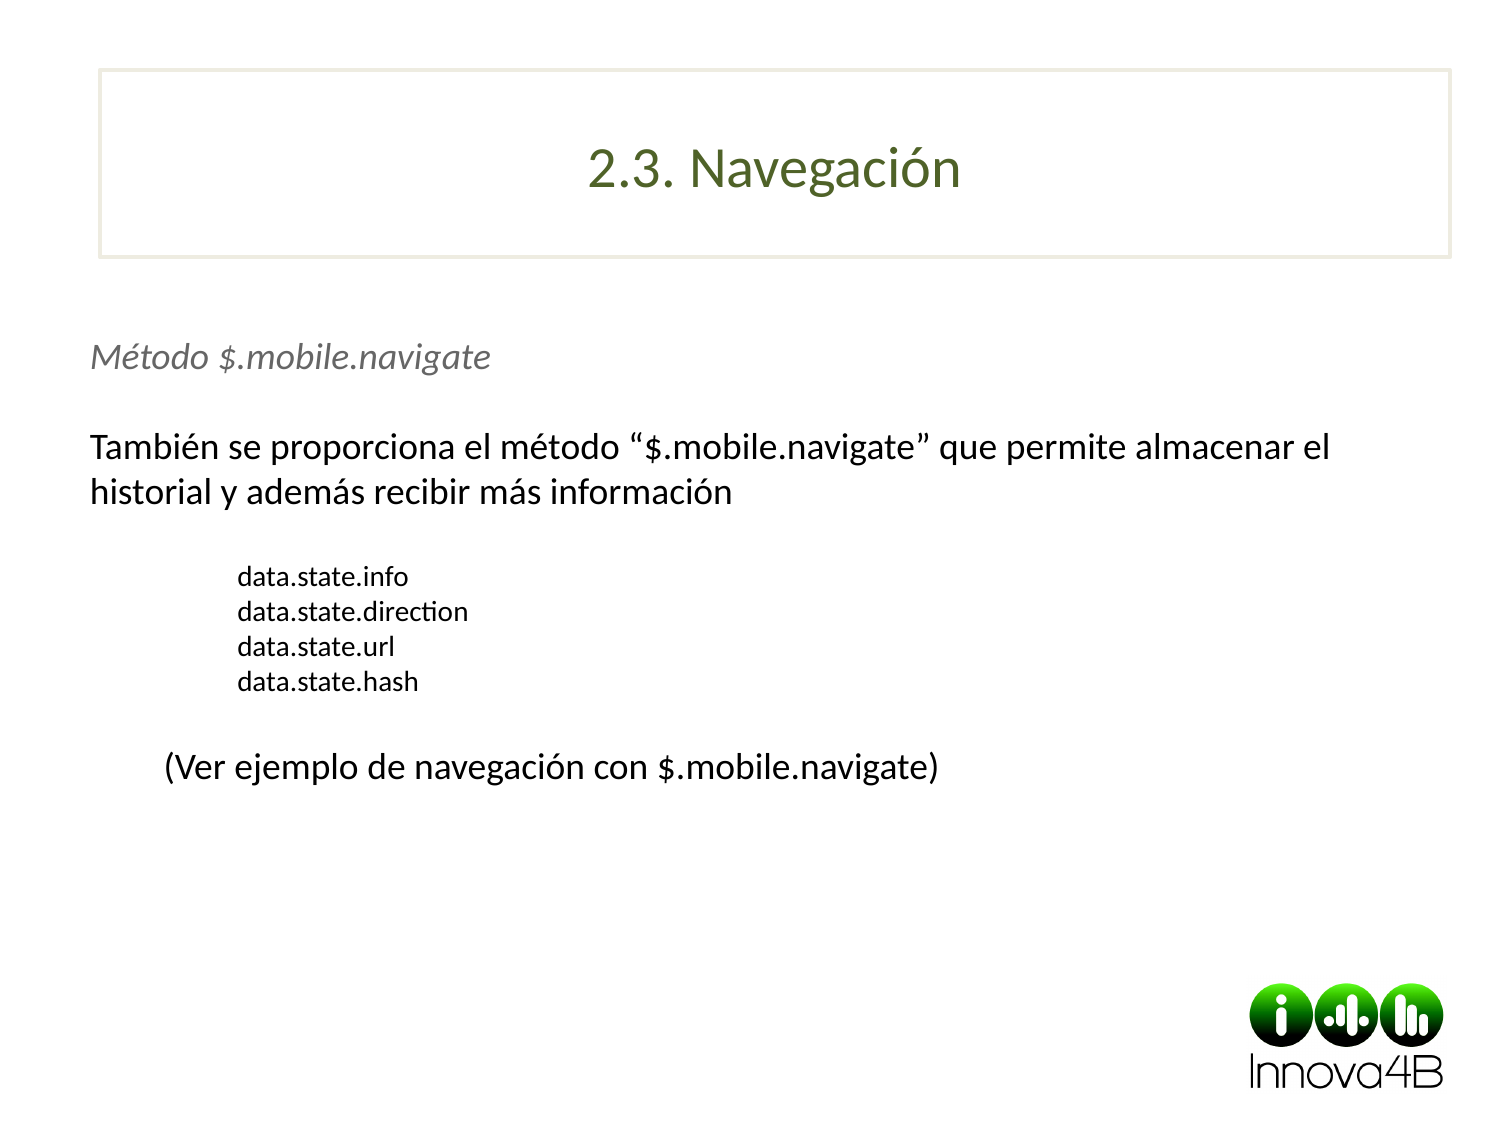

2.3. Navegación
Método $.mobile.navigate
También se proporciona el método “$.mobile.navigate” que permite almacenar el historial y además recibir más información
		data.state.info
		data.state.direction
		data.state.url
		data.state.hash
	(Ver ejemplo de navegación con $.mobile.navigate)